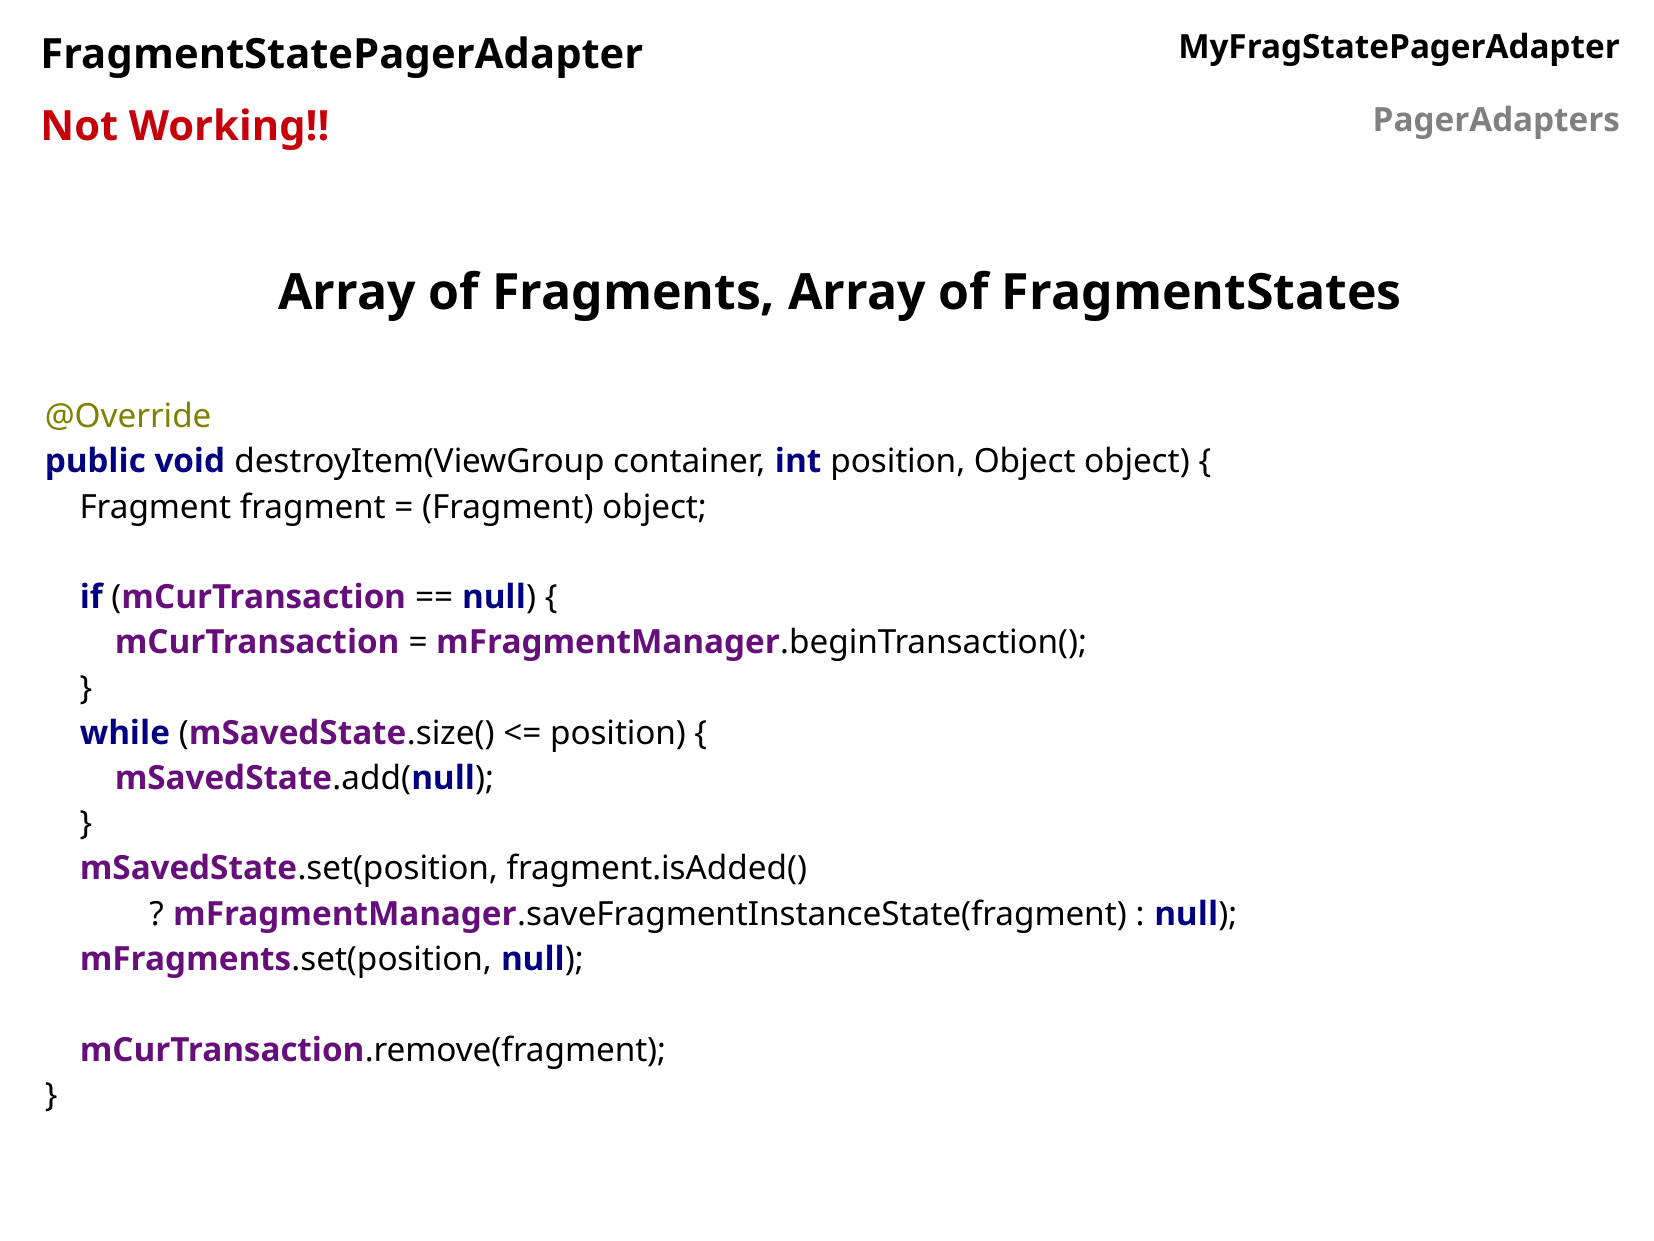

| FragmentStatePagerAdapter | MyFragStatePagerAdapter |
| --- | --- |
| Not Working!! | PagerAdapters |
MyPlainPagerAdapter - UML diagram
Array of Fragments, Array of FragmentStates
@Override
public void destroyItem(ViewGroup container, int position, Object object) {
 Fragment fragment = (Fragment) object;
 if (mCurTransaction == null) {
 mCurTransaction = mFragmentManager.beginTransaction();
 }
 while (mSavedState.size() <= position) {
 mSavedState.add(null);
 }
 mSavedState.set(position, fragment.isAdded()
 ? mFragmentManager.saveFragmentInstanceState(fragment) : null);
 mFragments.set(position, null);
 mCurTransaction.remove(fragment);
}